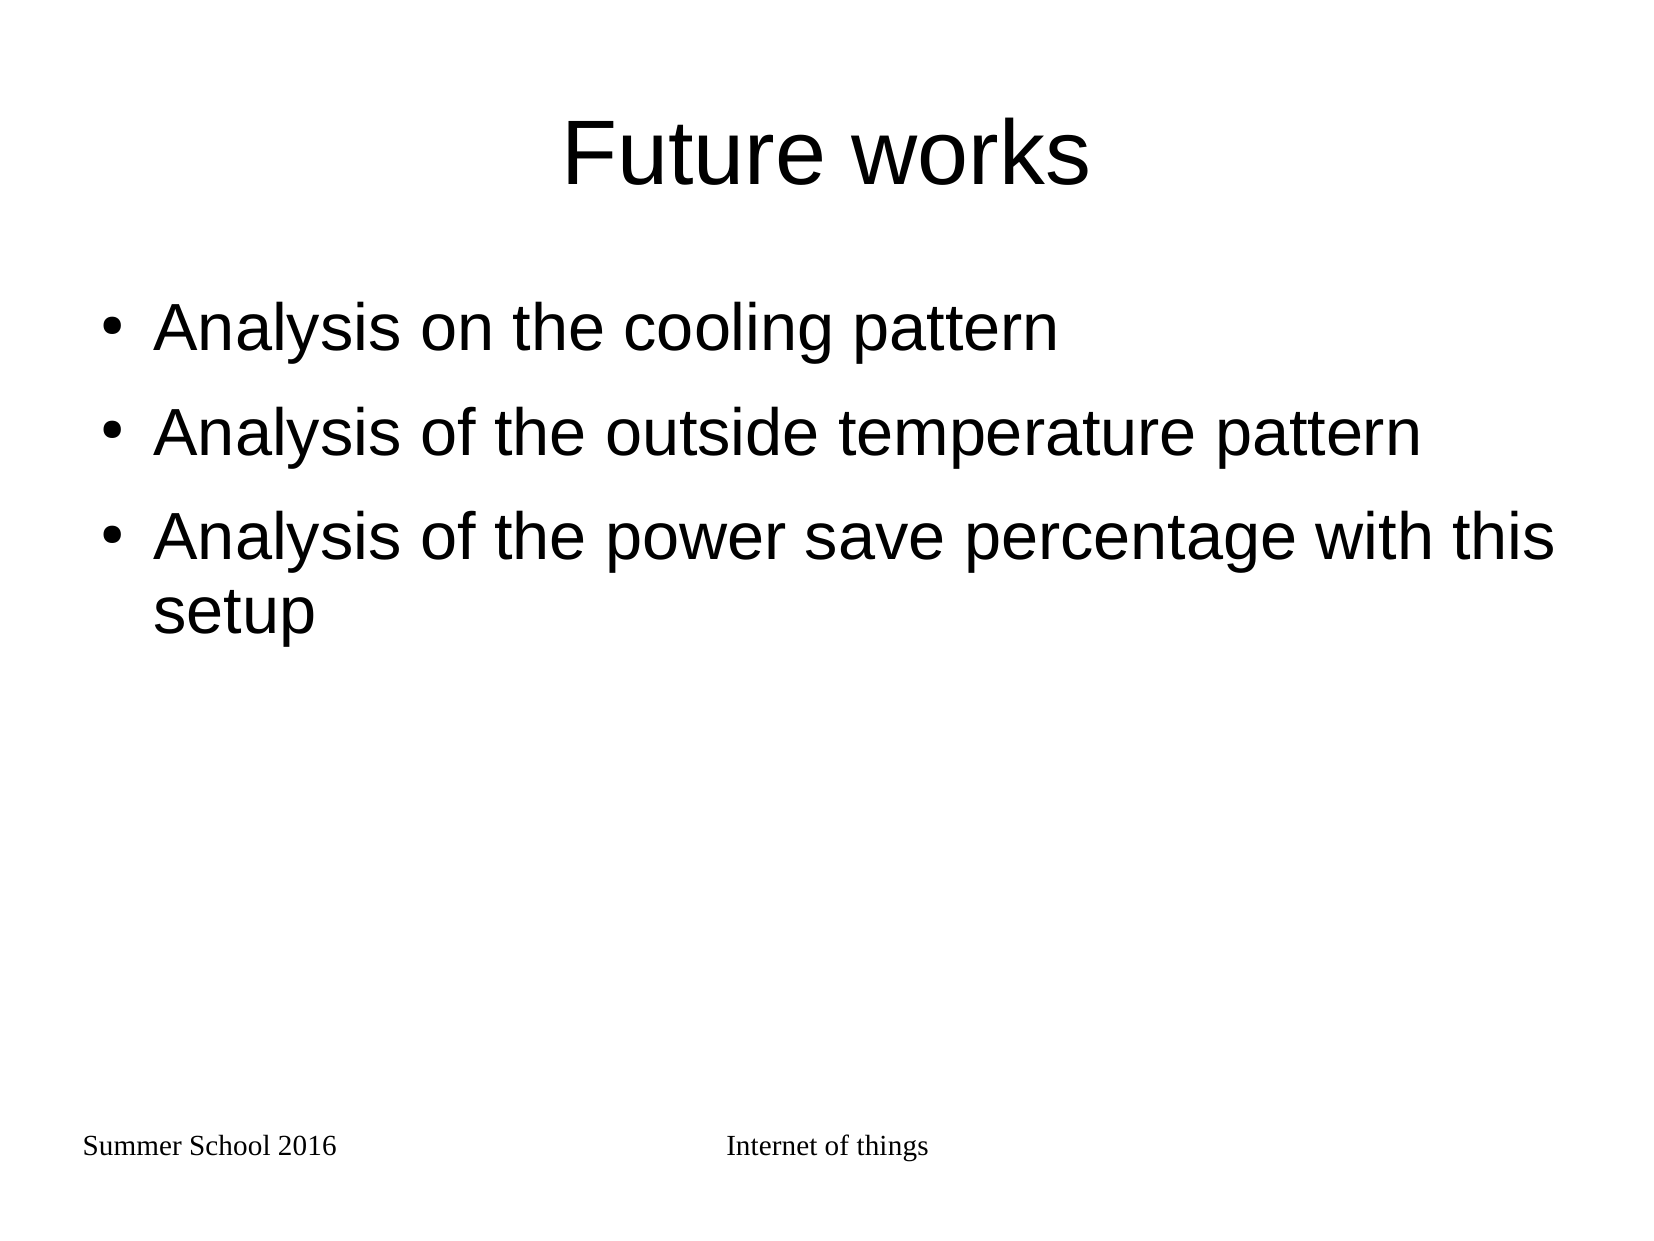

# Future works
Analysis on the cooling pattern
Analysis of the outside temperature pattern
Analysis of the power save percentage with this setup
Summer School 2016
Internet of things